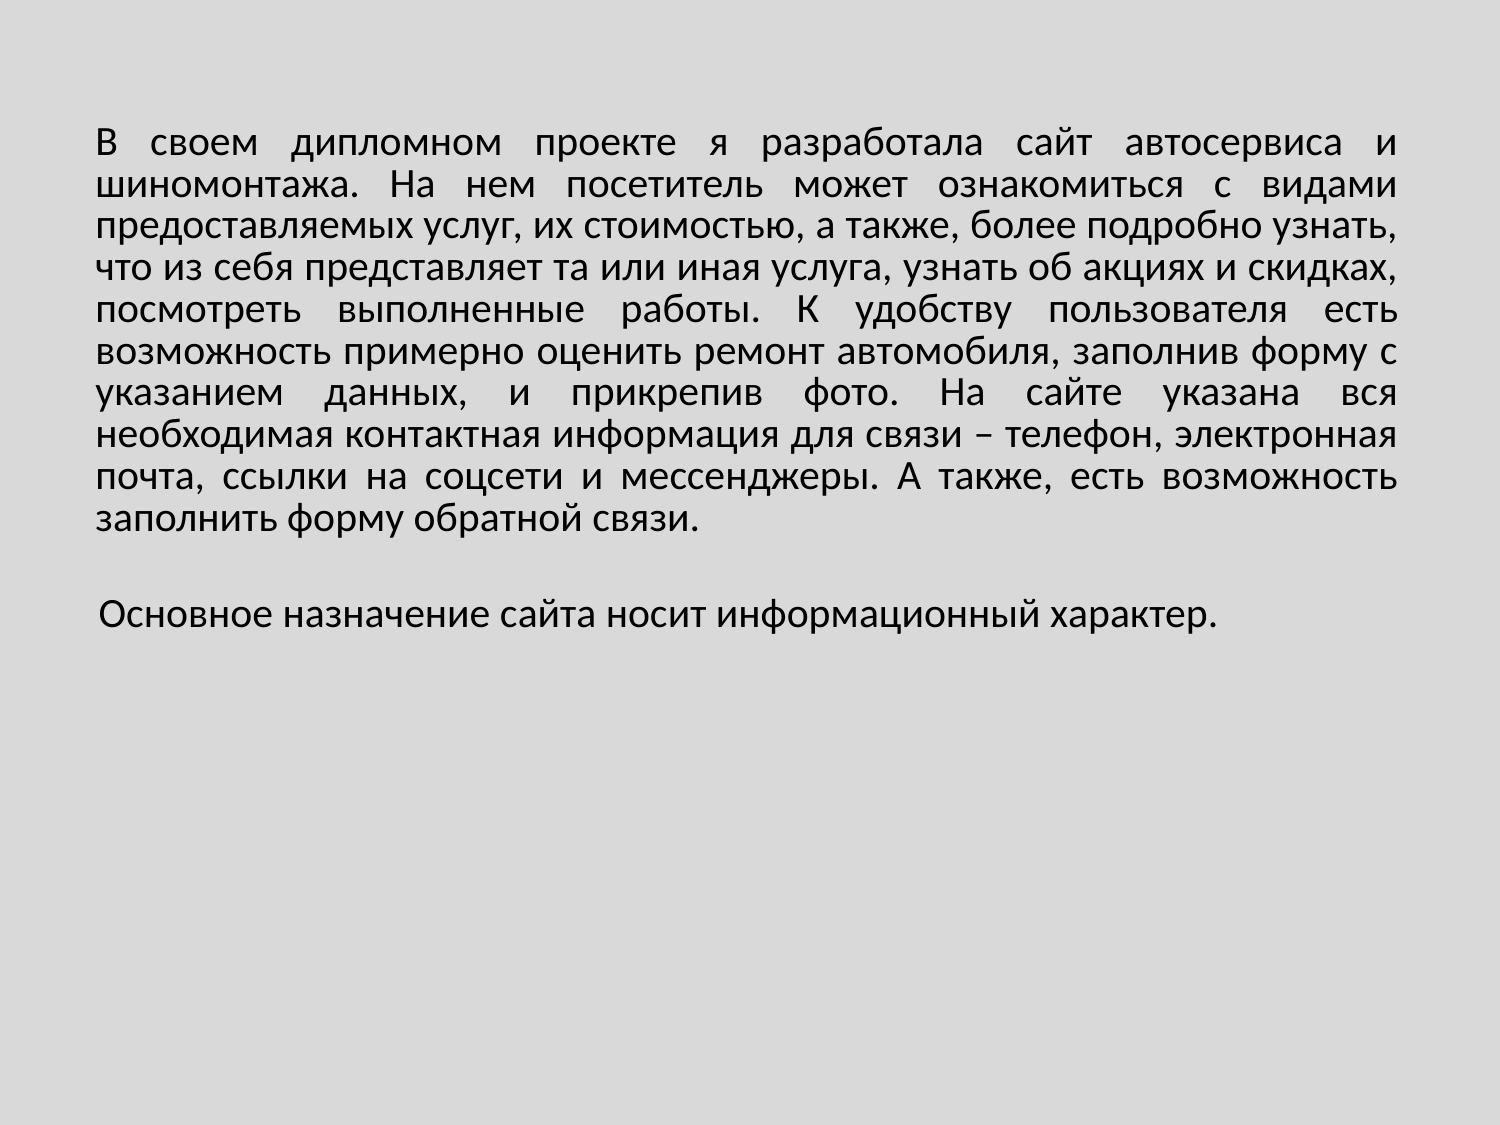

В своем дипломном проекте я разработала сайт автосервиса и шиномонтажа. На нем посетитель может ознакомиться с видами предоставляемых услуг, их стоимостью, а также, более подробно узнать, что из себя представляет та или иная услуга, узнать об акциях и скидках, посмотреть выполненные работы. К удобству пользователя есть возможность примерно оценить ремонт автомобиля, заполнив форму с указанием данных, и прикрепив фото. На сайте указана вся необходимая контактная информация для связи – телефон, электронная почта, ссылки на соцсети и мессенджеры. А также, есть возможность заполнить форму обратной связи.
 Основное назначение сайта носит информационный характер.